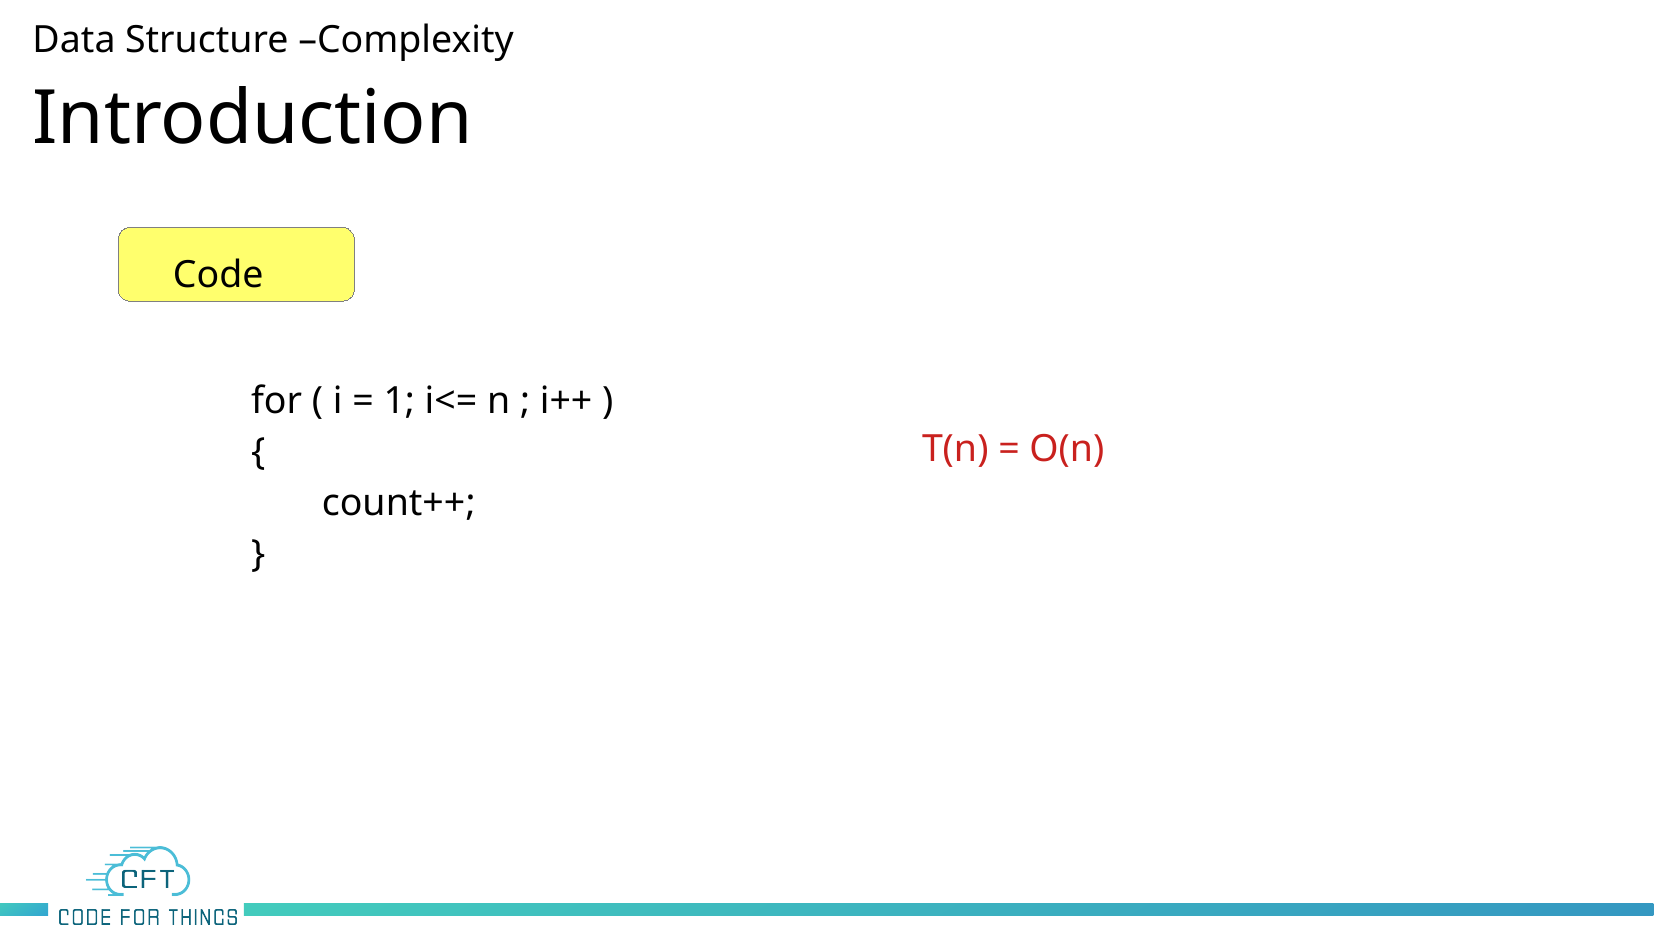

# Data Structure –Complexity Introduction
Code
for ( i = 1; i<= n ; i++ )
{
count++;
}
 T(n) = O(n)